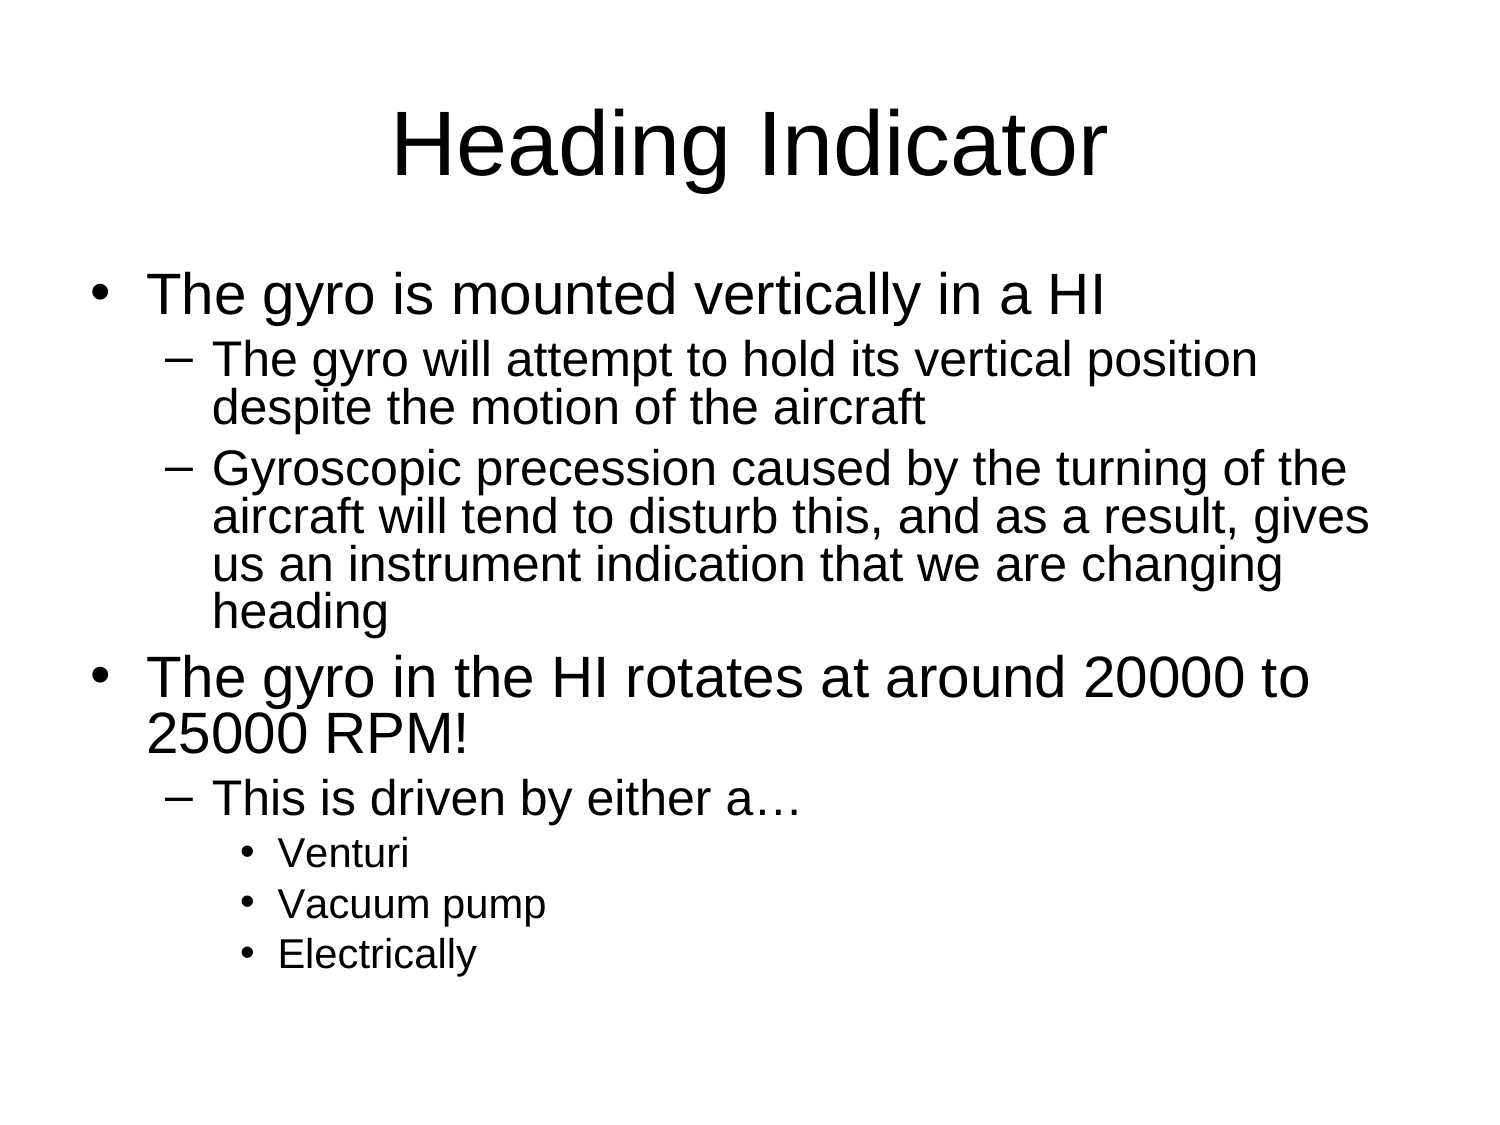

# Heading Indicator
The gyro is mounted vertically in a HI
The gyro will attempt to hold its vertical position despite the motion of the aircraft
Gyroscopic precession caused by the turning of the aircraft will tend to disturb this, and as a result, gives us an instrument indication that we are changing heading
The gyro in the HI rotates at around 20000 to 25000 RPM!
This is driven by either a…
Venturi
Vacuum pump
Electrically